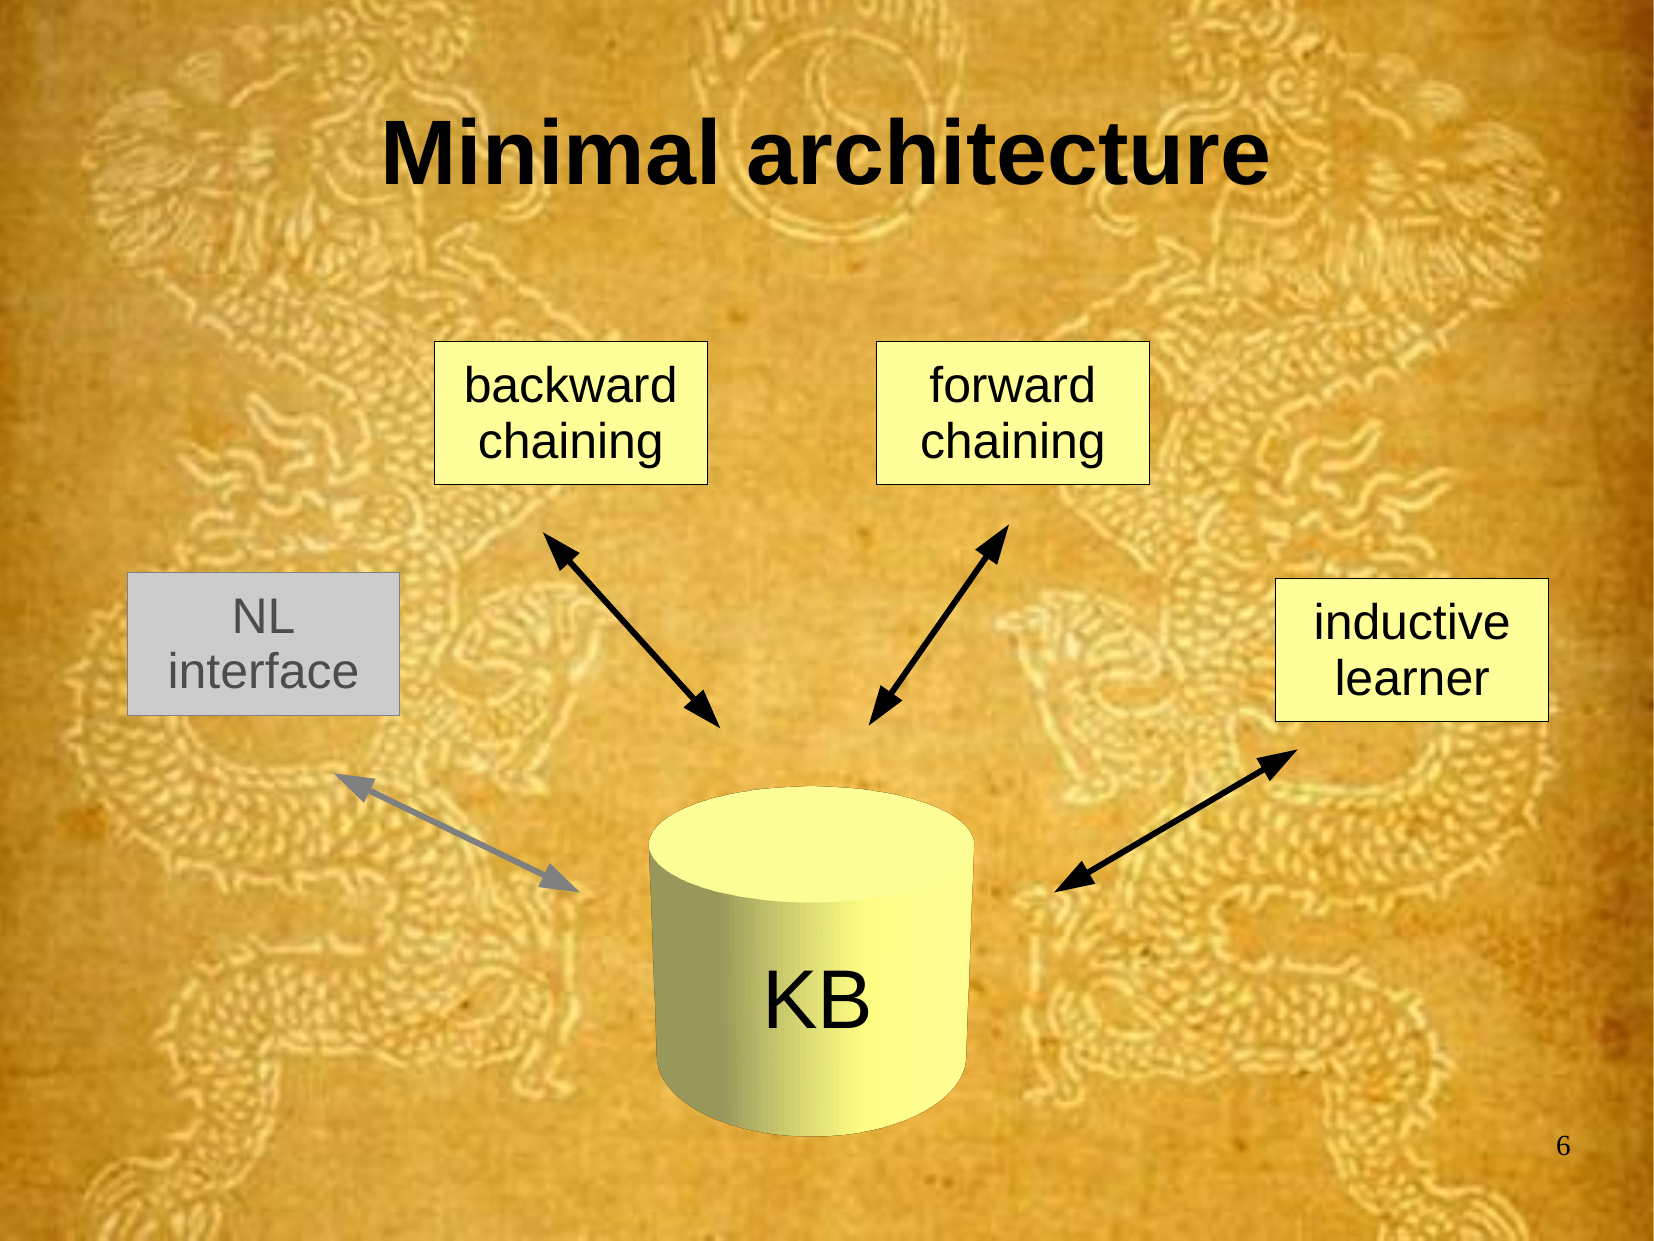

# Minimal architecture
backward
chaining
forward
chaining
NL
interface
inductive
learner
KB
6